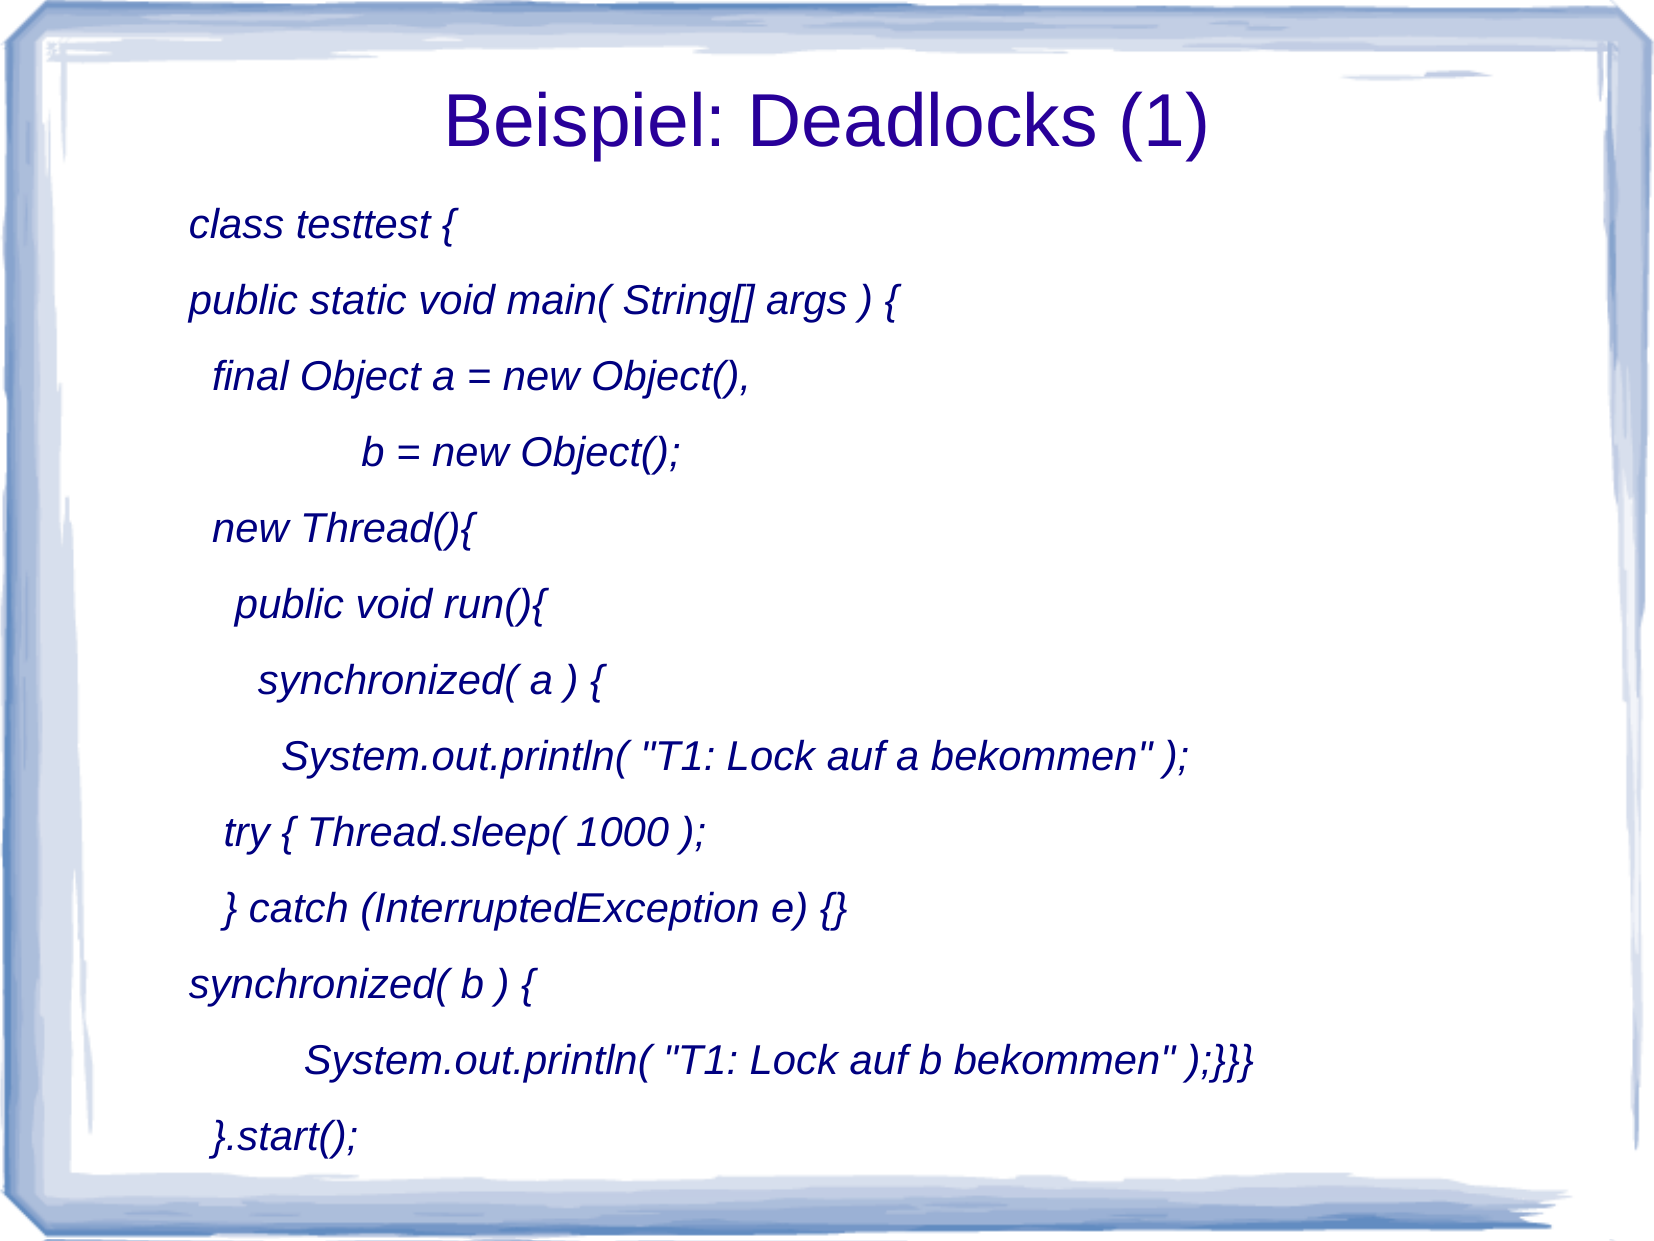

# Beispiel: Deadlocks (1)
class testtest {
public static void main( String[] args ) {
 final Object a = new Object(),
 b = new Object();
 new Thread(){
 public void run(){
 synchronized( a ) {
 System.out.println( "T1: Lock auf a bekommen" );
 try { Thread.sleep( 1000 );
 } catch (InterruptedException e) {}
synchronized( b ) {
 System.out.println( "T1: Lock auf b bekommen" );}}}
 }.start();